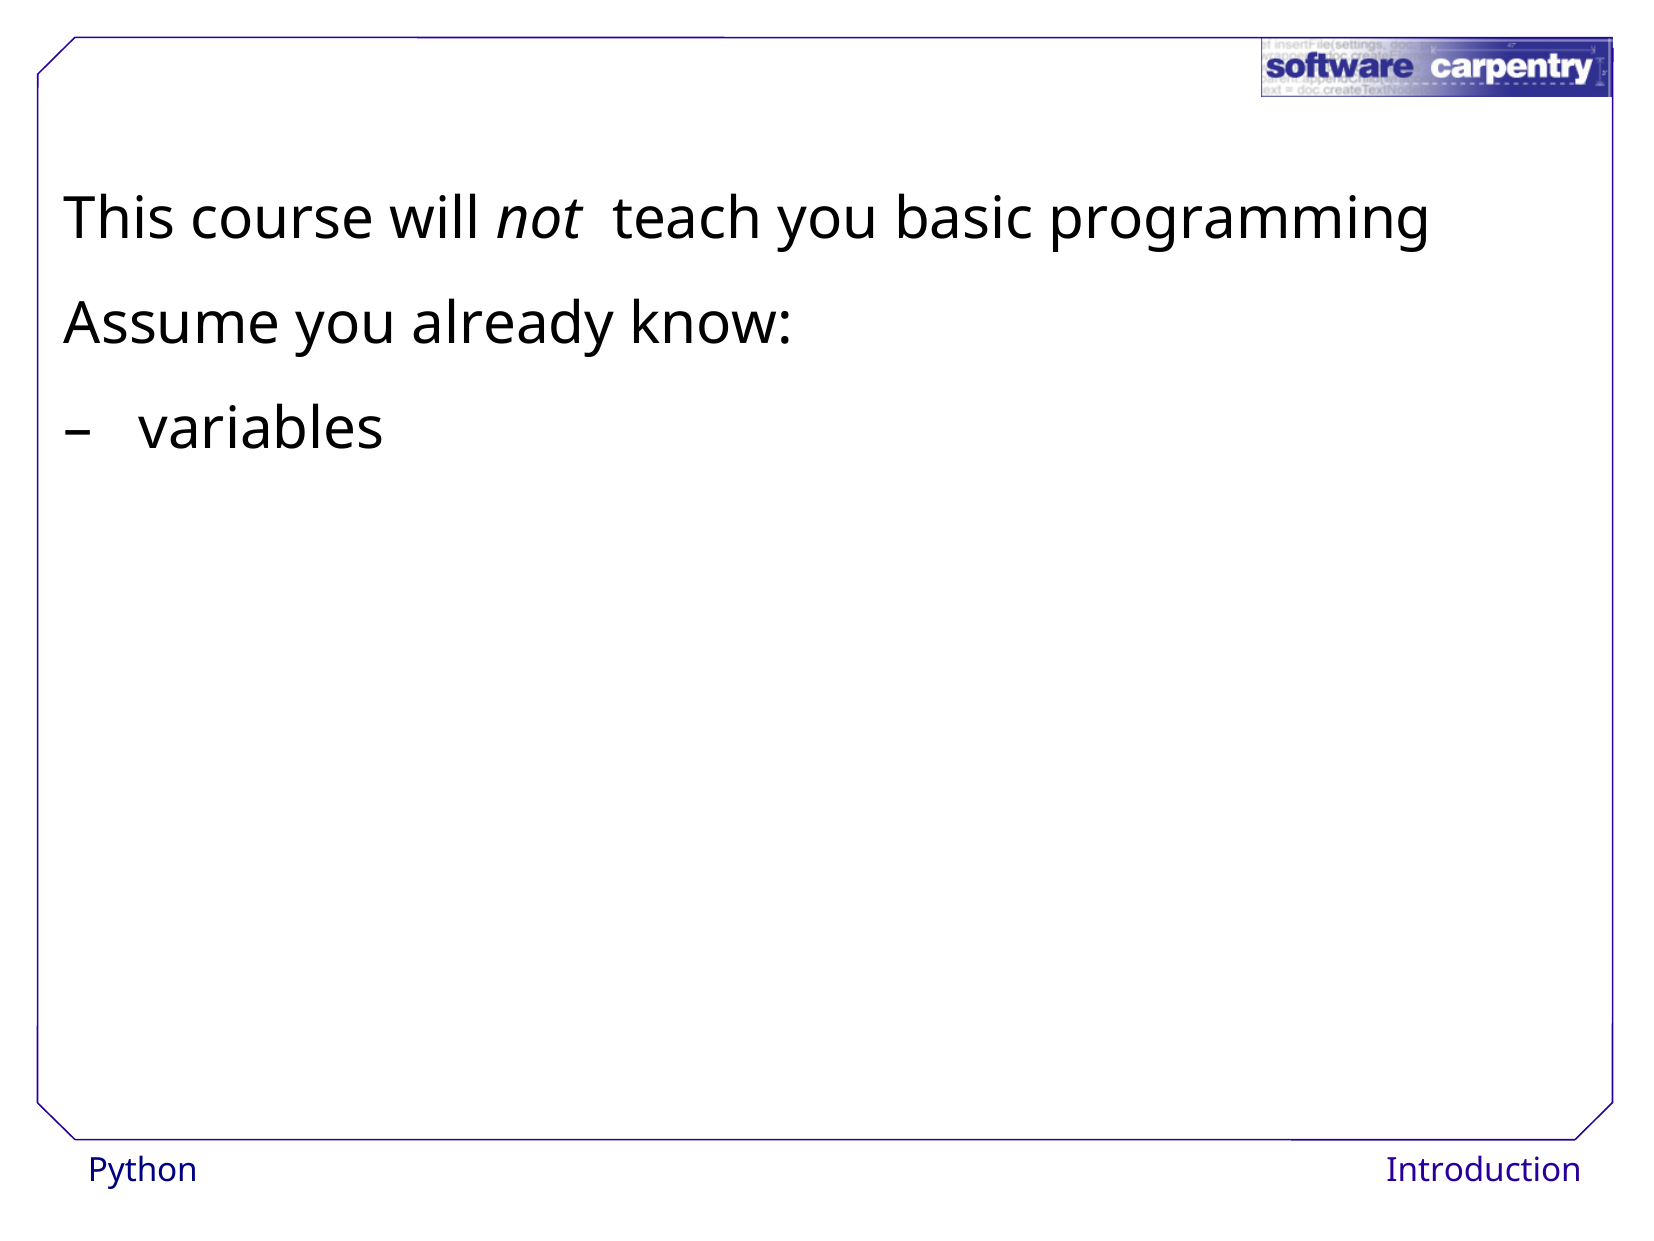

This course will not teach you basic programming
Assume you already know:
–	variables